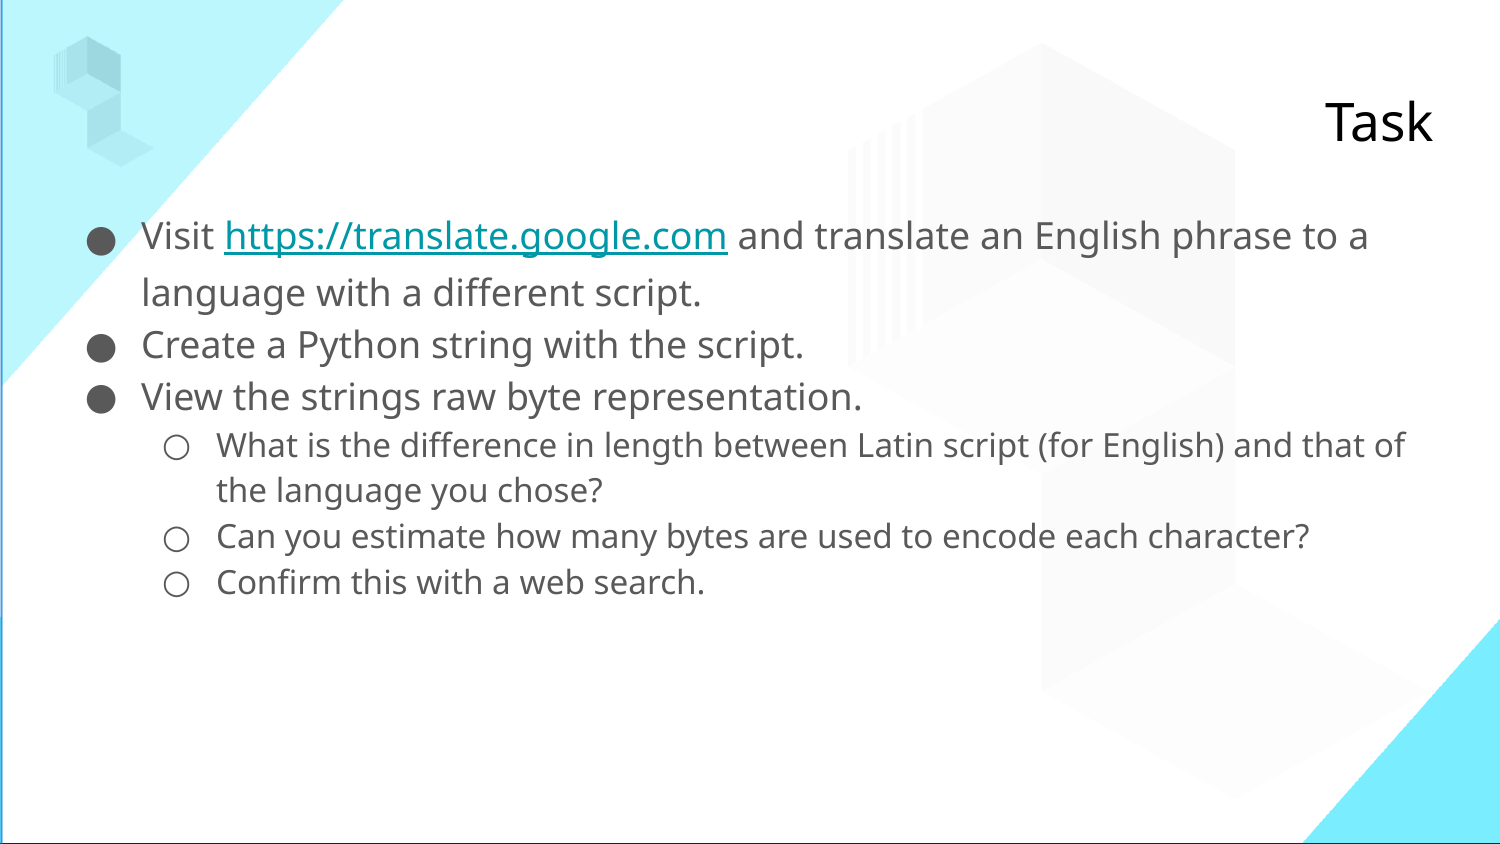

# Task
Visit https://translate.google.com and translate an English phrase to a language with a different script.
Create a Python string with the script.
View the strings raw byte representation.
What is the difference in length between Latin script (for English) and that of the language you chose?
Can you estimate how many bytes are used to encode each character?
Confirm this with a web search.